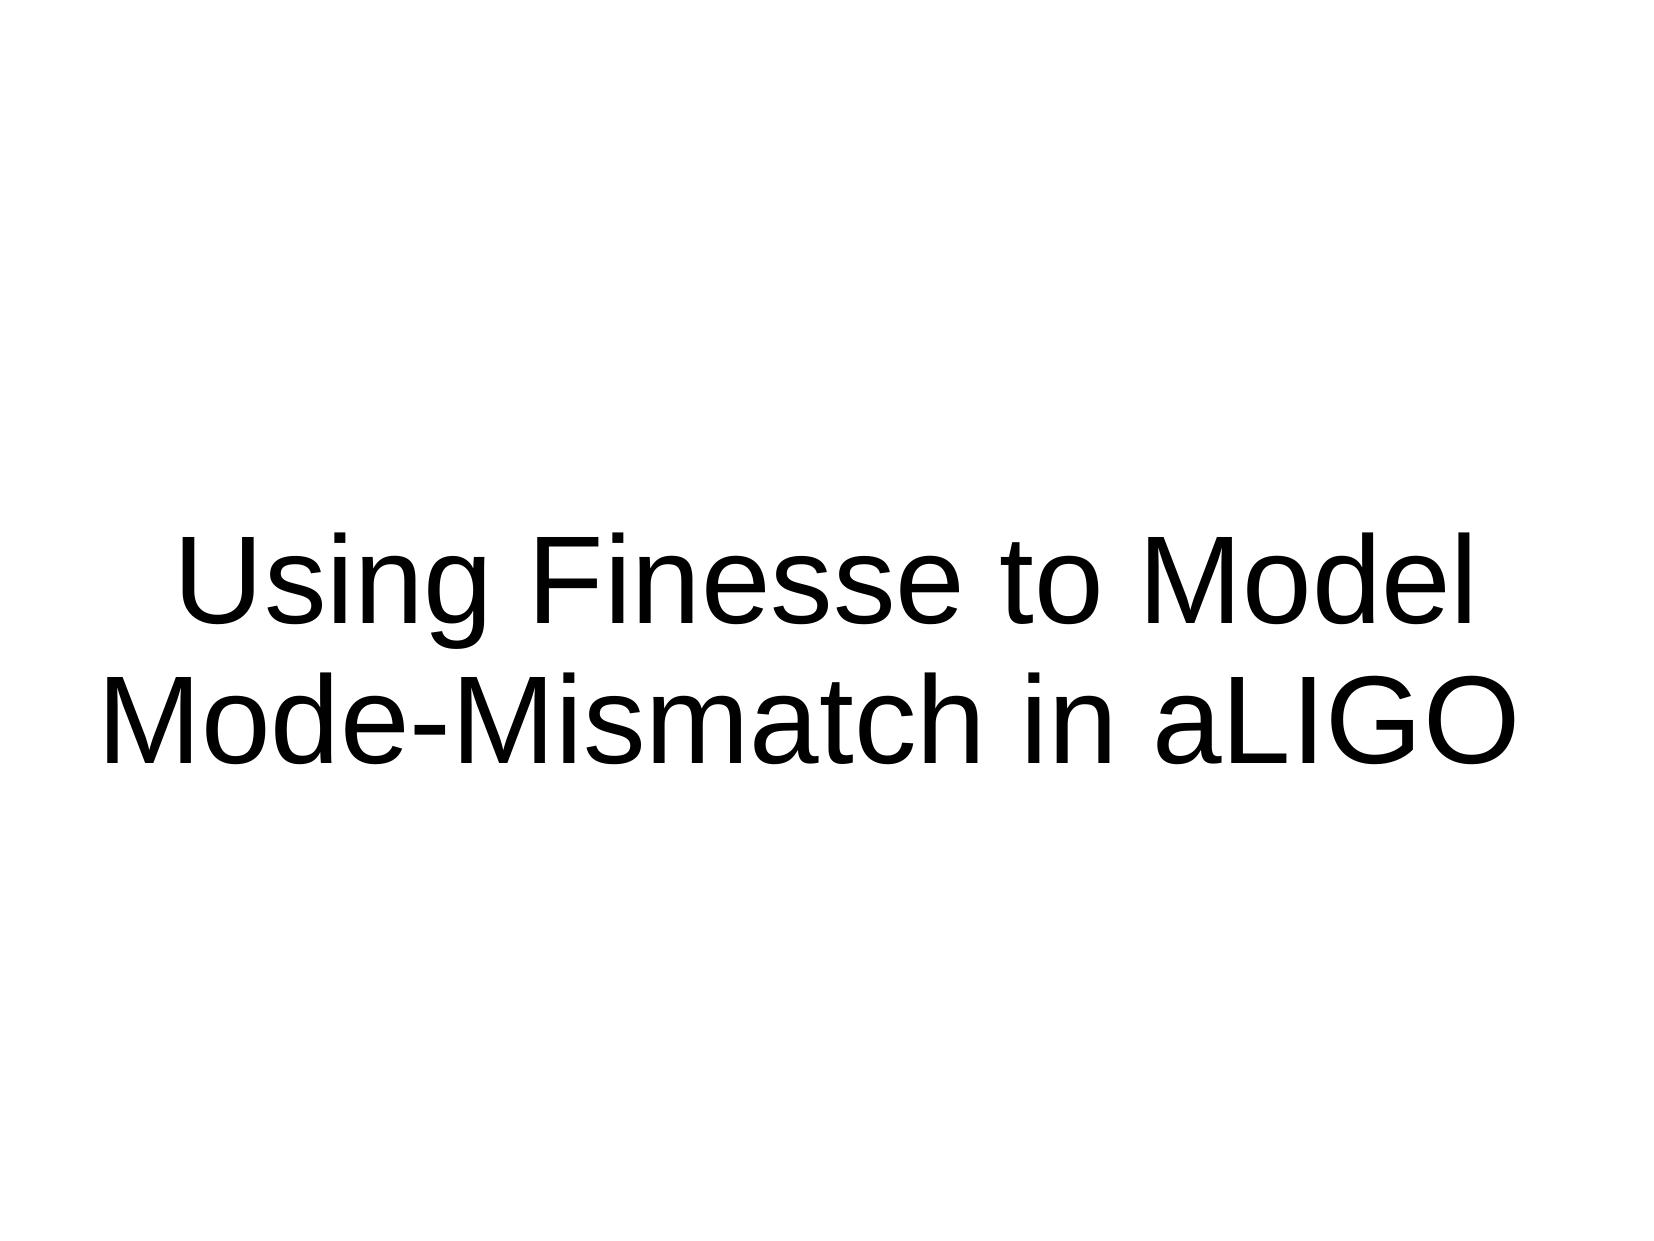

#
Using Finesse to Model Mode-Mismatch in aLIGO